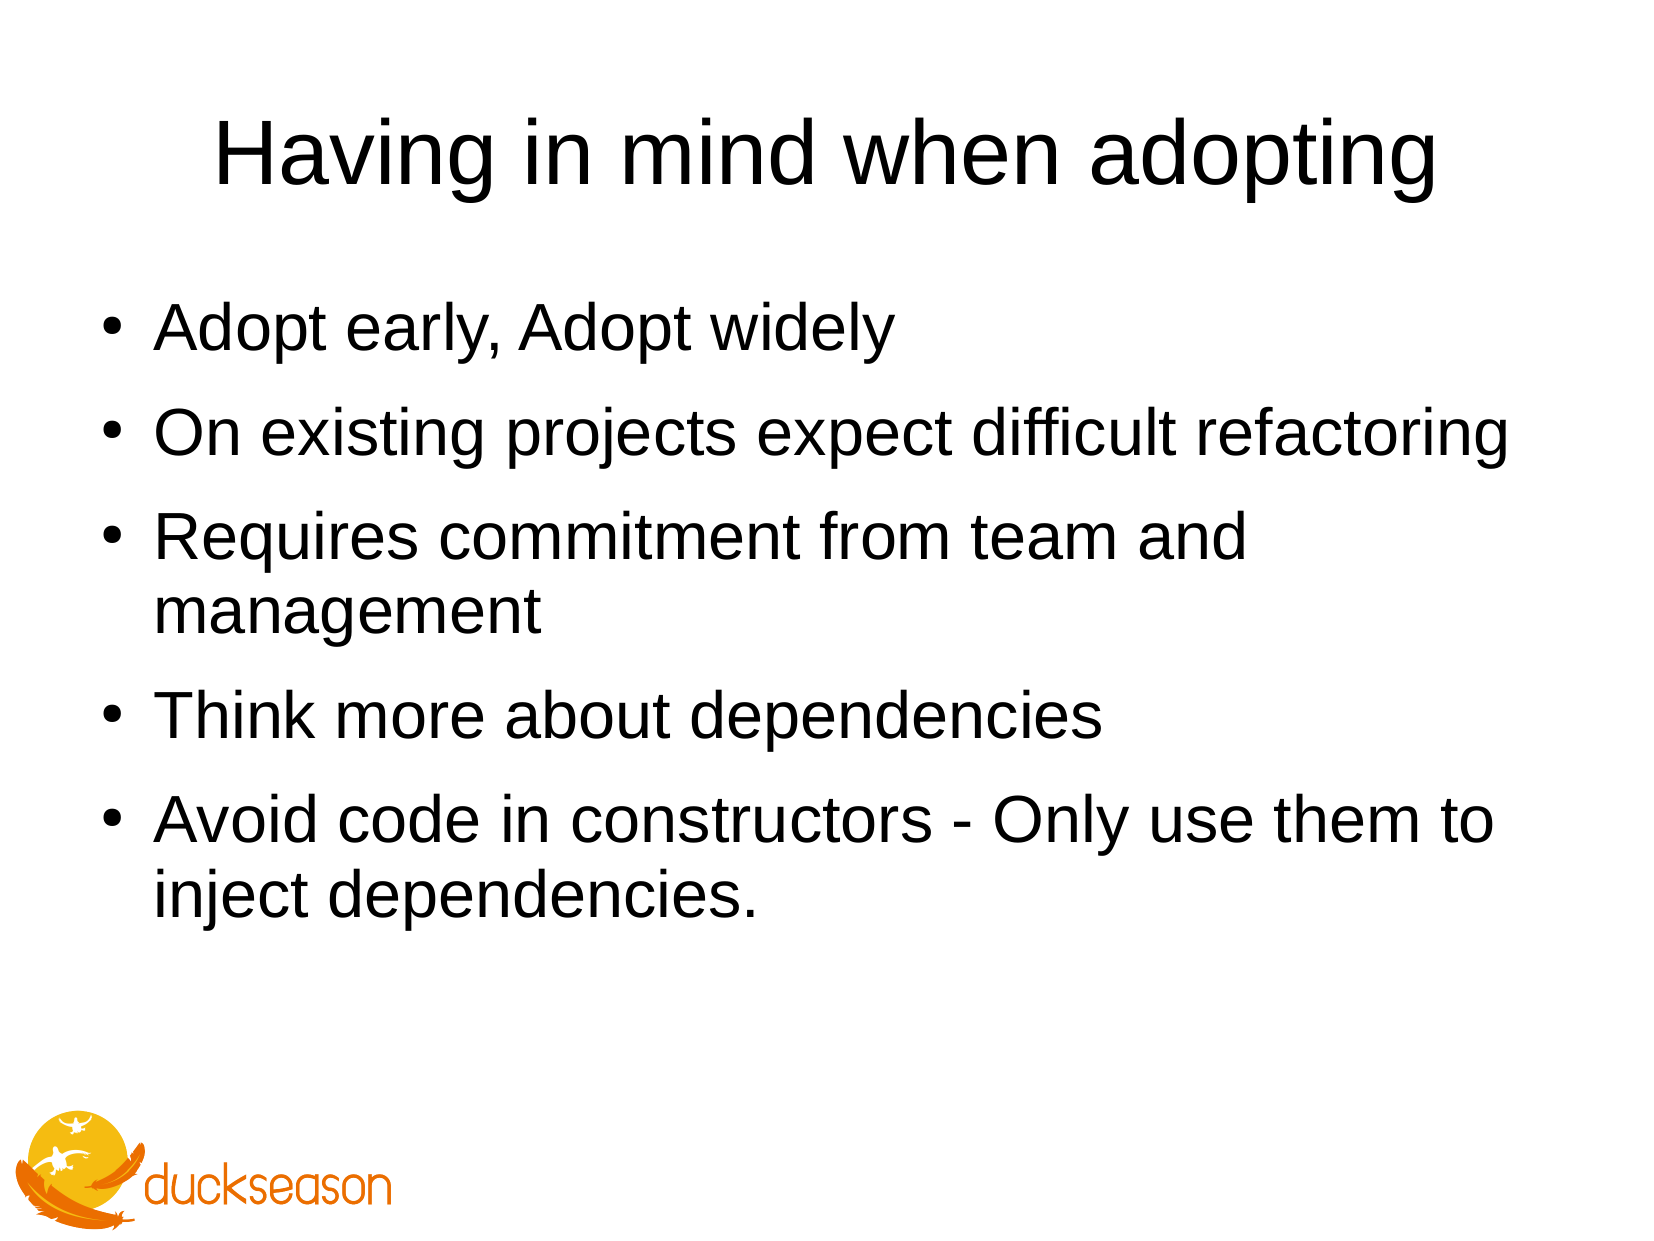

# Having in mind when adopting
Adopt early, Adopt widely
On existing projects expect difficult refactoring
Requires commitment from team and management
Think more about dependencies
Avoid code in constructors - Only use them to inject dependencies.